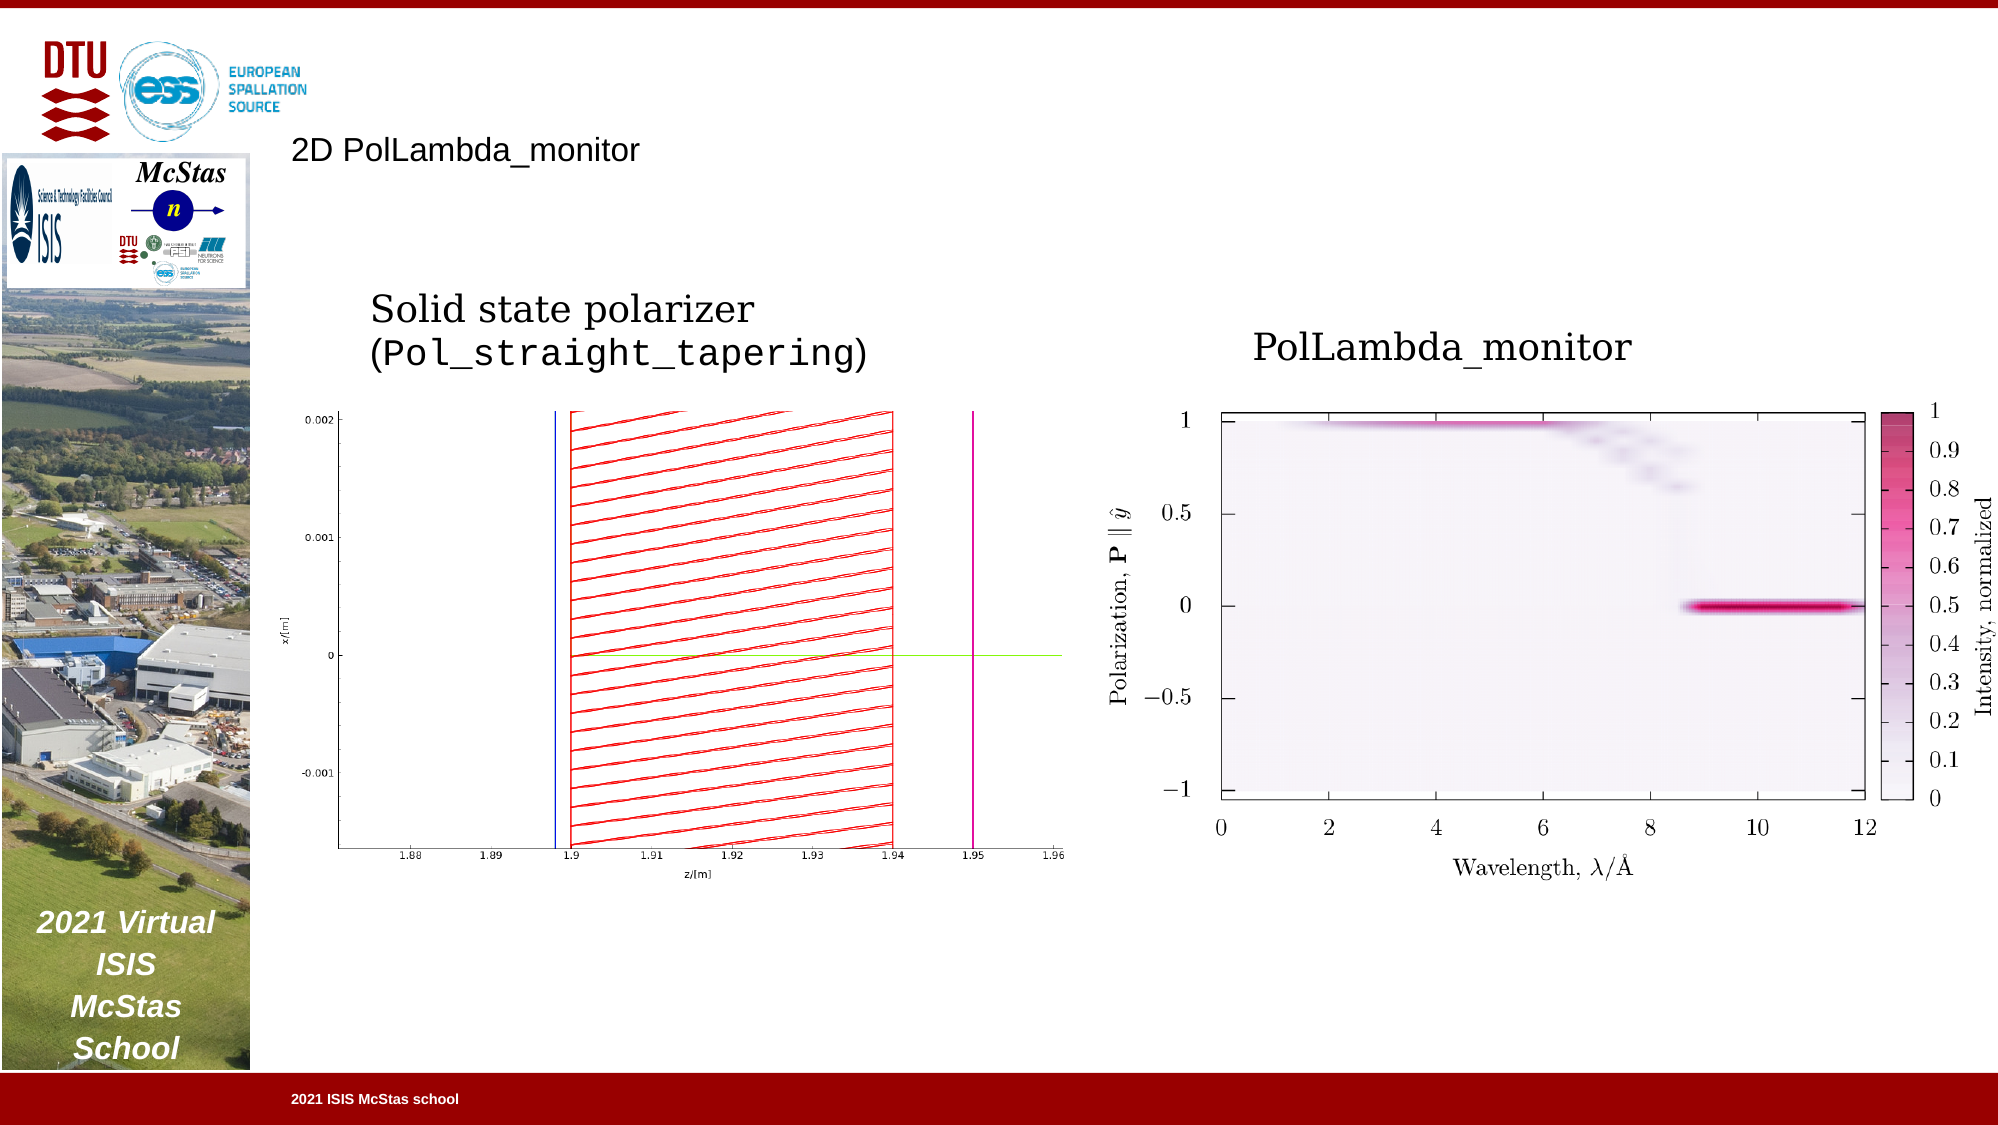

# 2D PolLambda_monitor
Solid state polarizer
(Pol_straight_tapering)
PolLambda_monitor